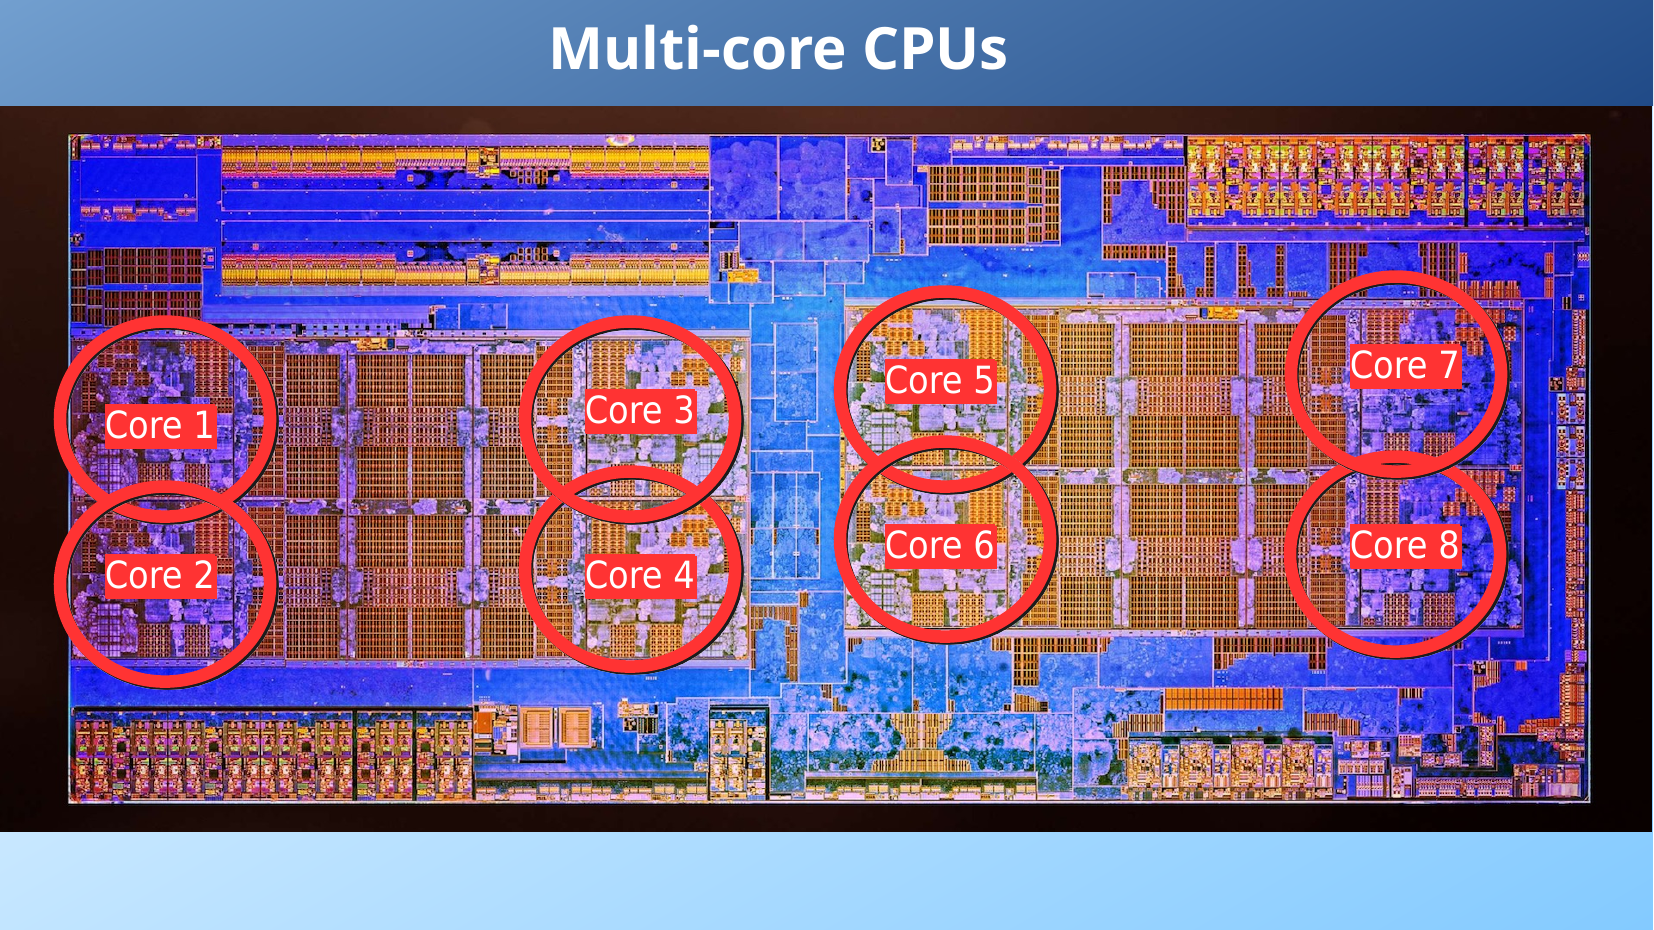

Multi-core CPUs
#
Core 7
Core 5
Core 3
Core 1
Core 6
Core 8
Core 2
Core 4